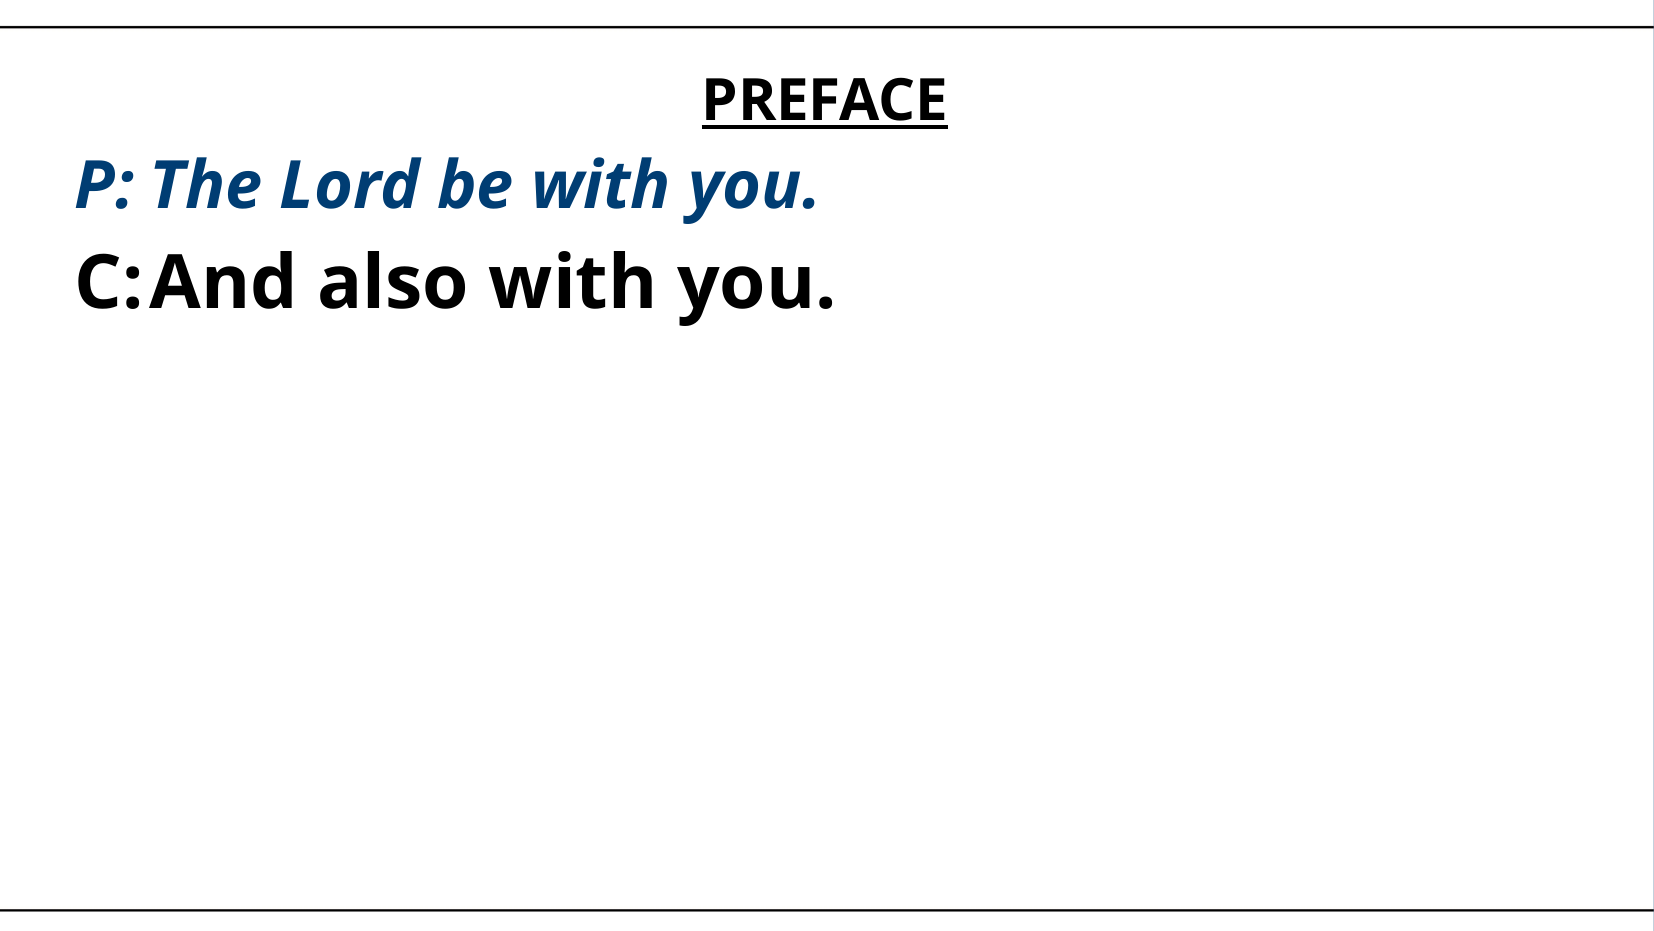

PREFACE
P:	The Lord be with you.
C:	And also with you.